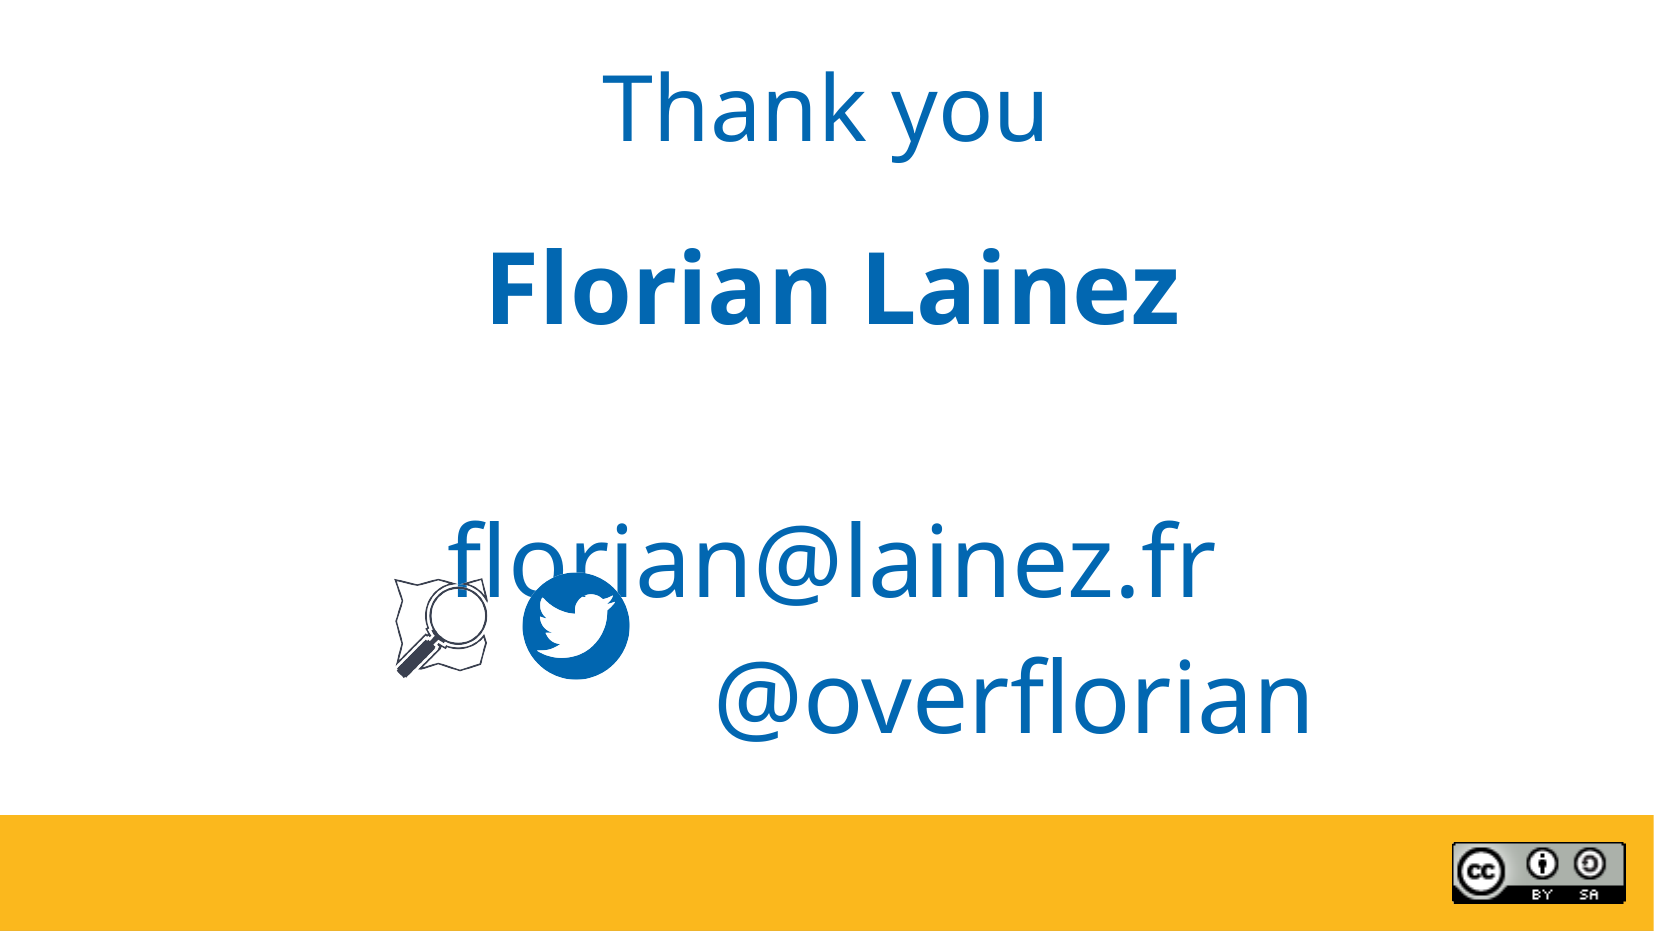

# Thank you
Florian Lainez
florian@lainez.fr
 @overflorian